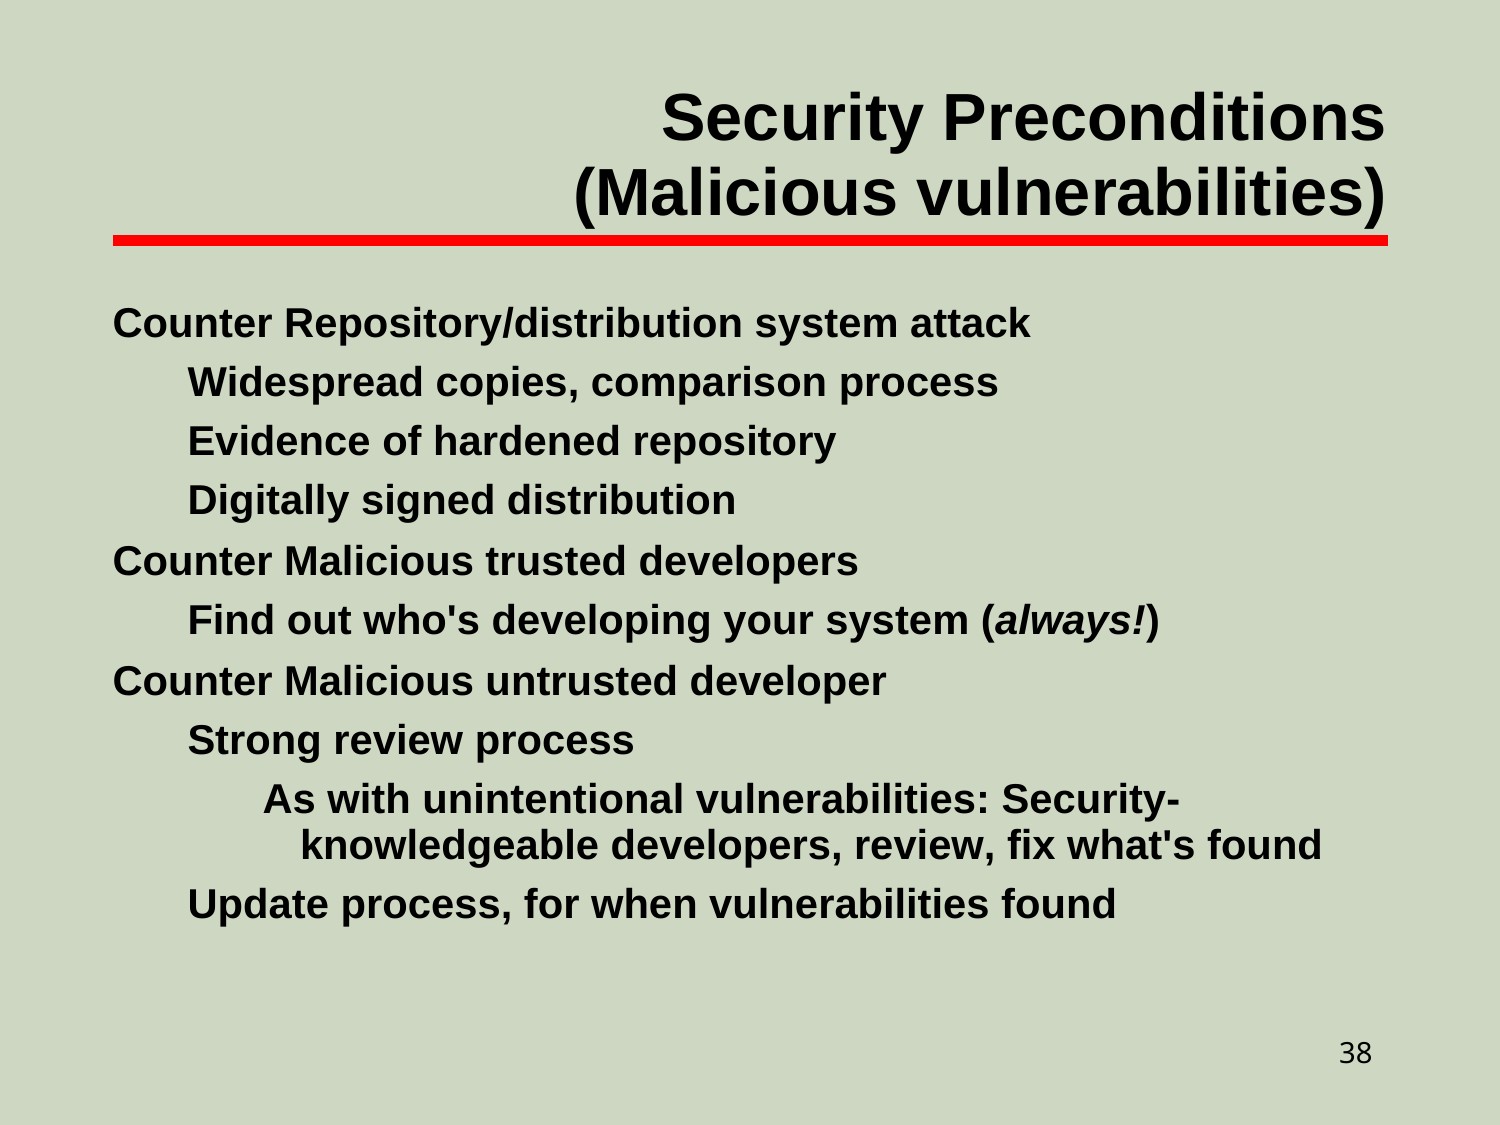

# Security Preconditions (Malicious vulnerabilities)
Counter Repository/distribution system attack
Widespread copies, comparison process
Evidence of hardened repository
Digitally signed distribution
Counter Malicious trusted developers
Find out who's developing your system (always!)
Counter Malicious untrusted developer
Strong review process
As with unintentional vulnerabilities: Security-knowledgeable developers, review, fix what's found
Update process, for when vulnerabilities found